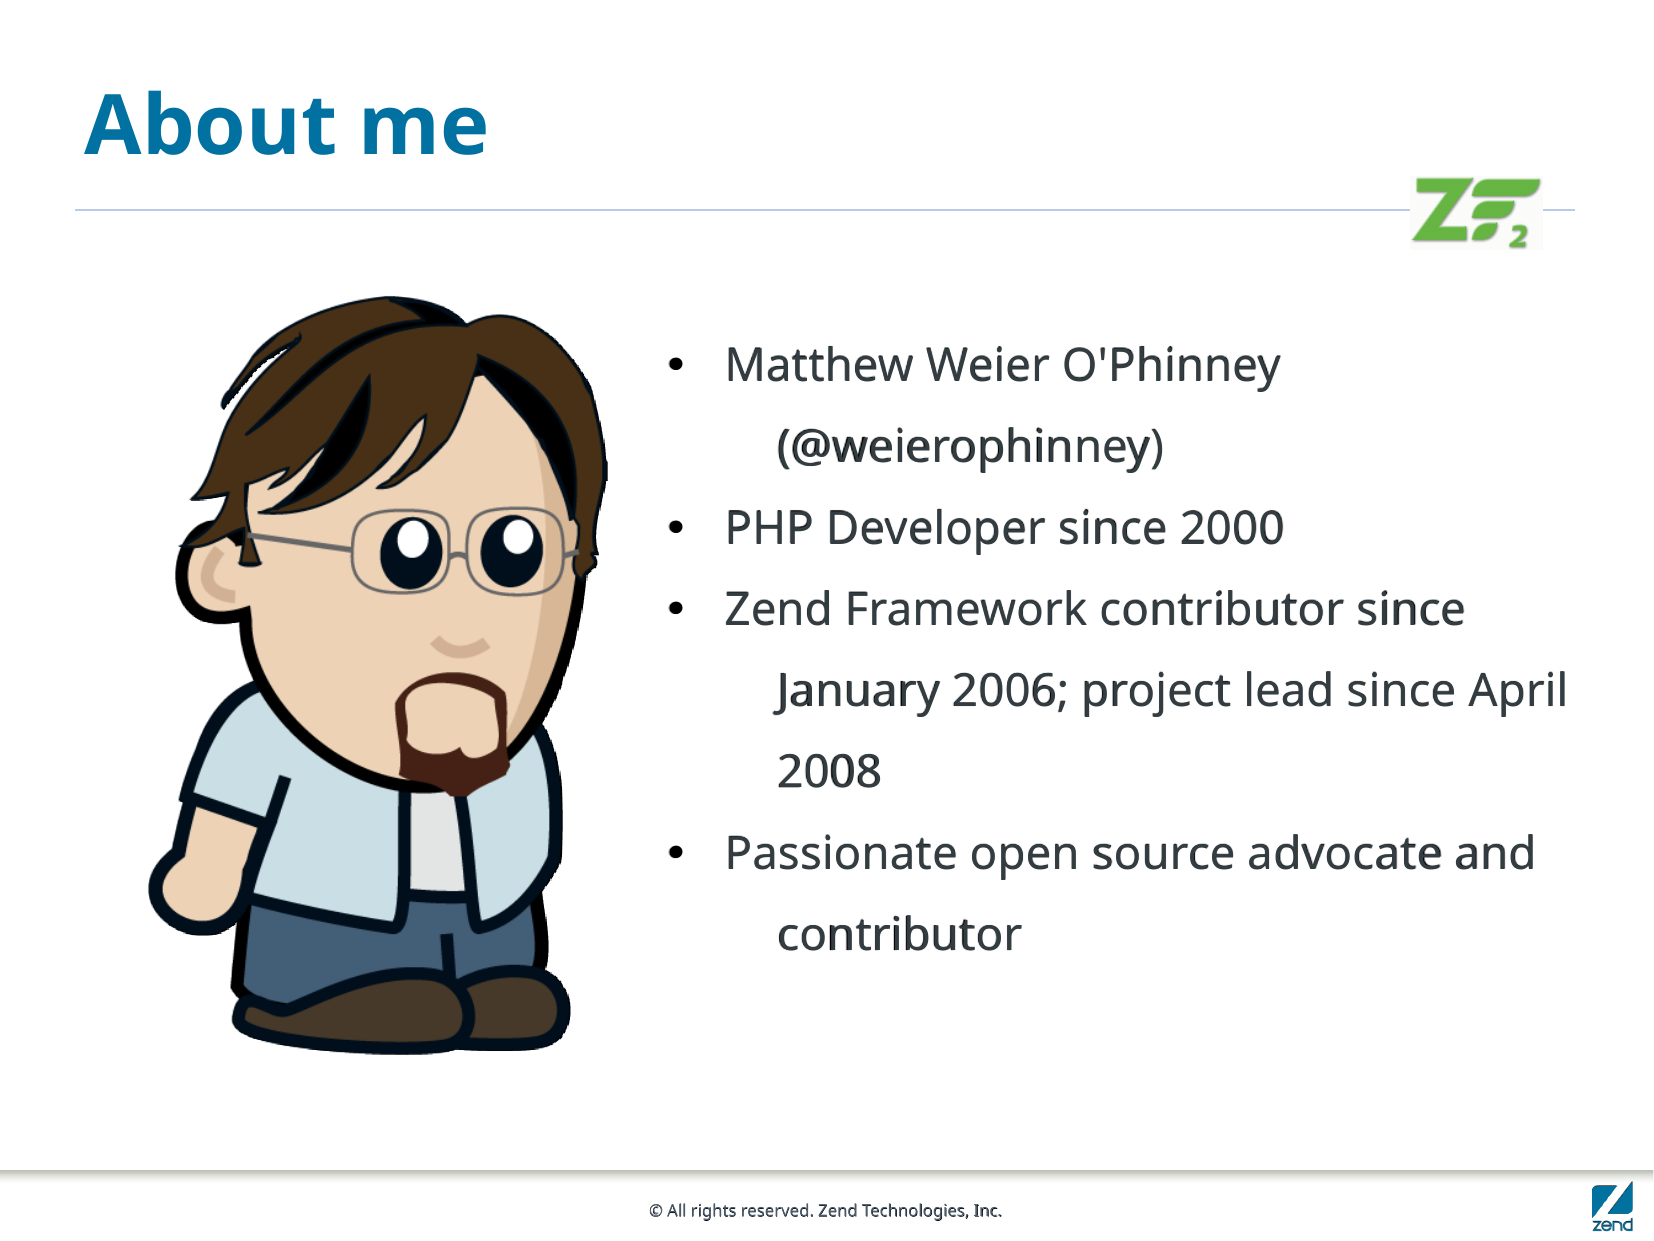

# About me
Matthew Weier O'Phinney (@weierophinney)
PHP Developer since 2000
Zend Framework contributor since January 2006; project lead since April 2008
Passionate open source advocate and contributor